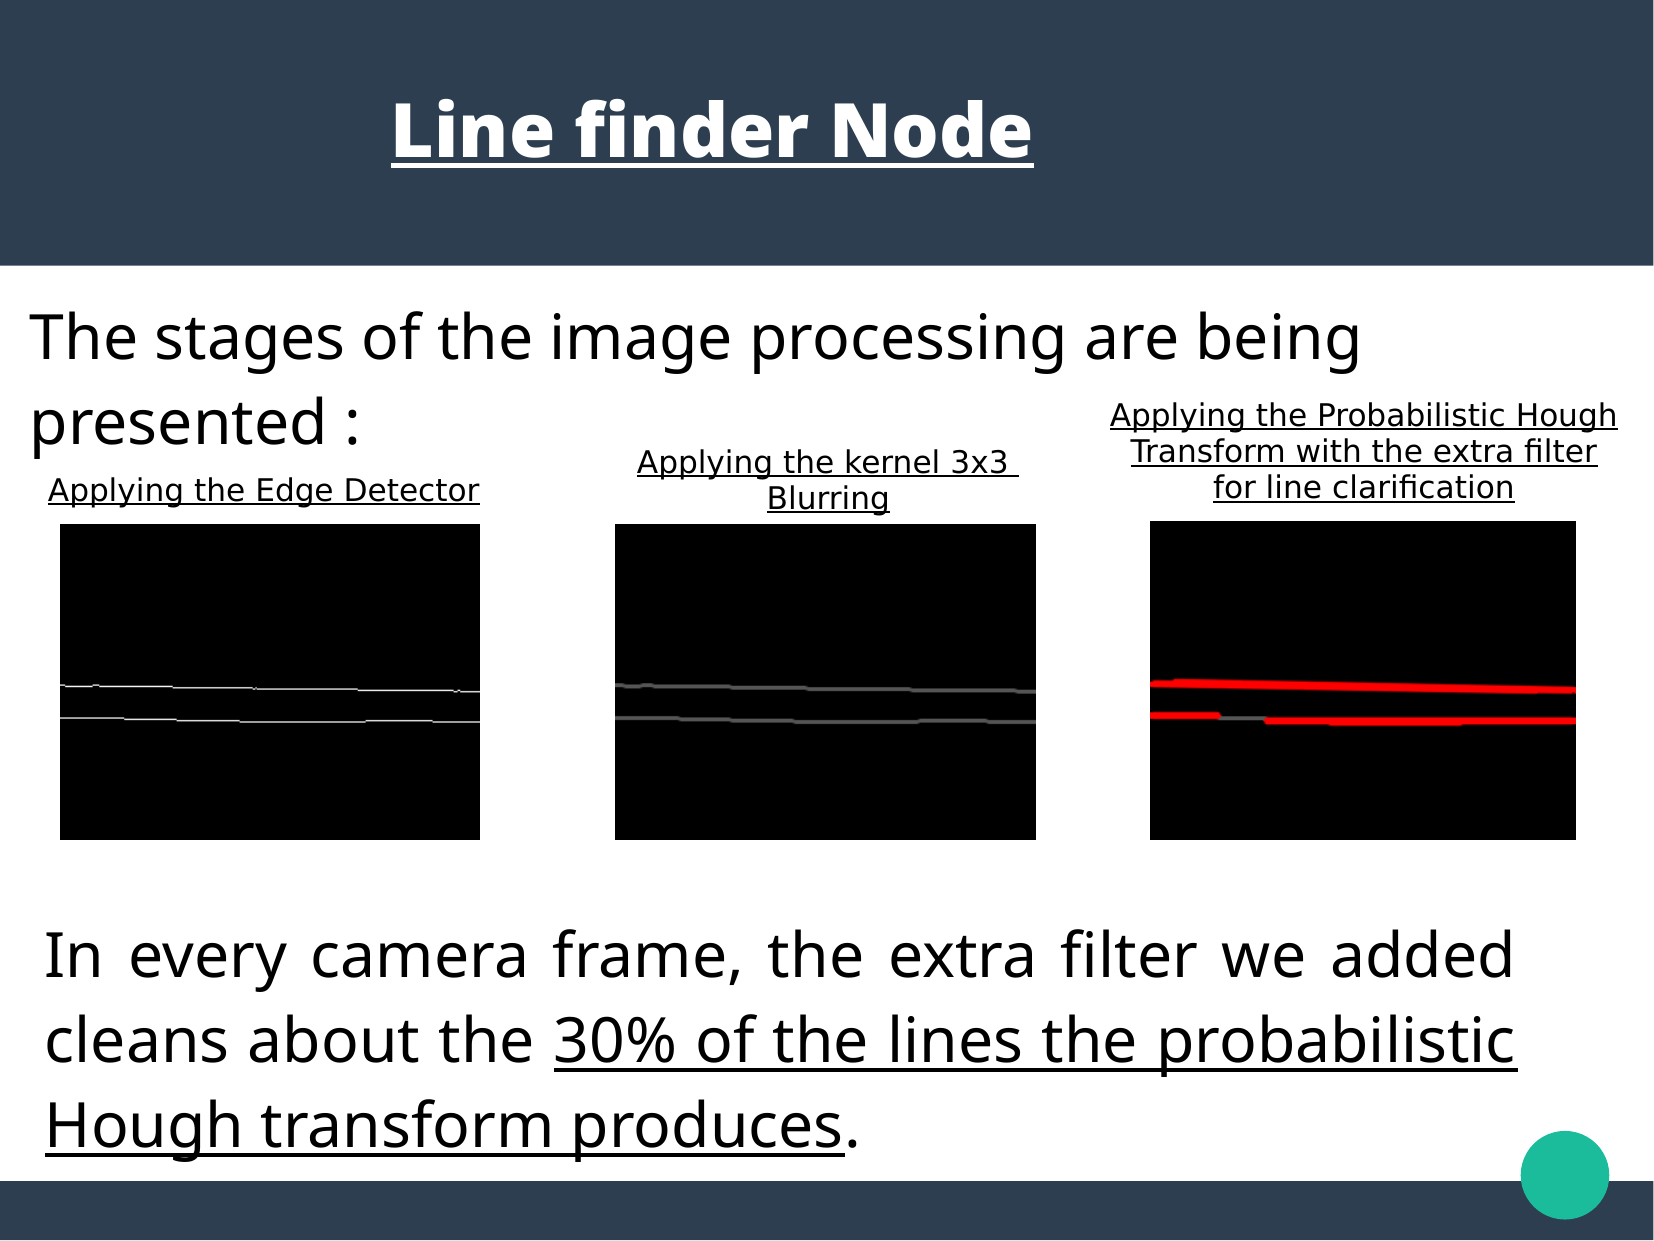

# Line finder Node
The stages of the image processing are being presented :
Applying the Probabilistic Hough
Transform with the extra filter
for line clarification
Applying the kernel 3x3
Blurring
Applying the Edge Detector
In every camera frame, the extra filter we added cleans about the 30% of the lines the probabilistic Hough transform produces.